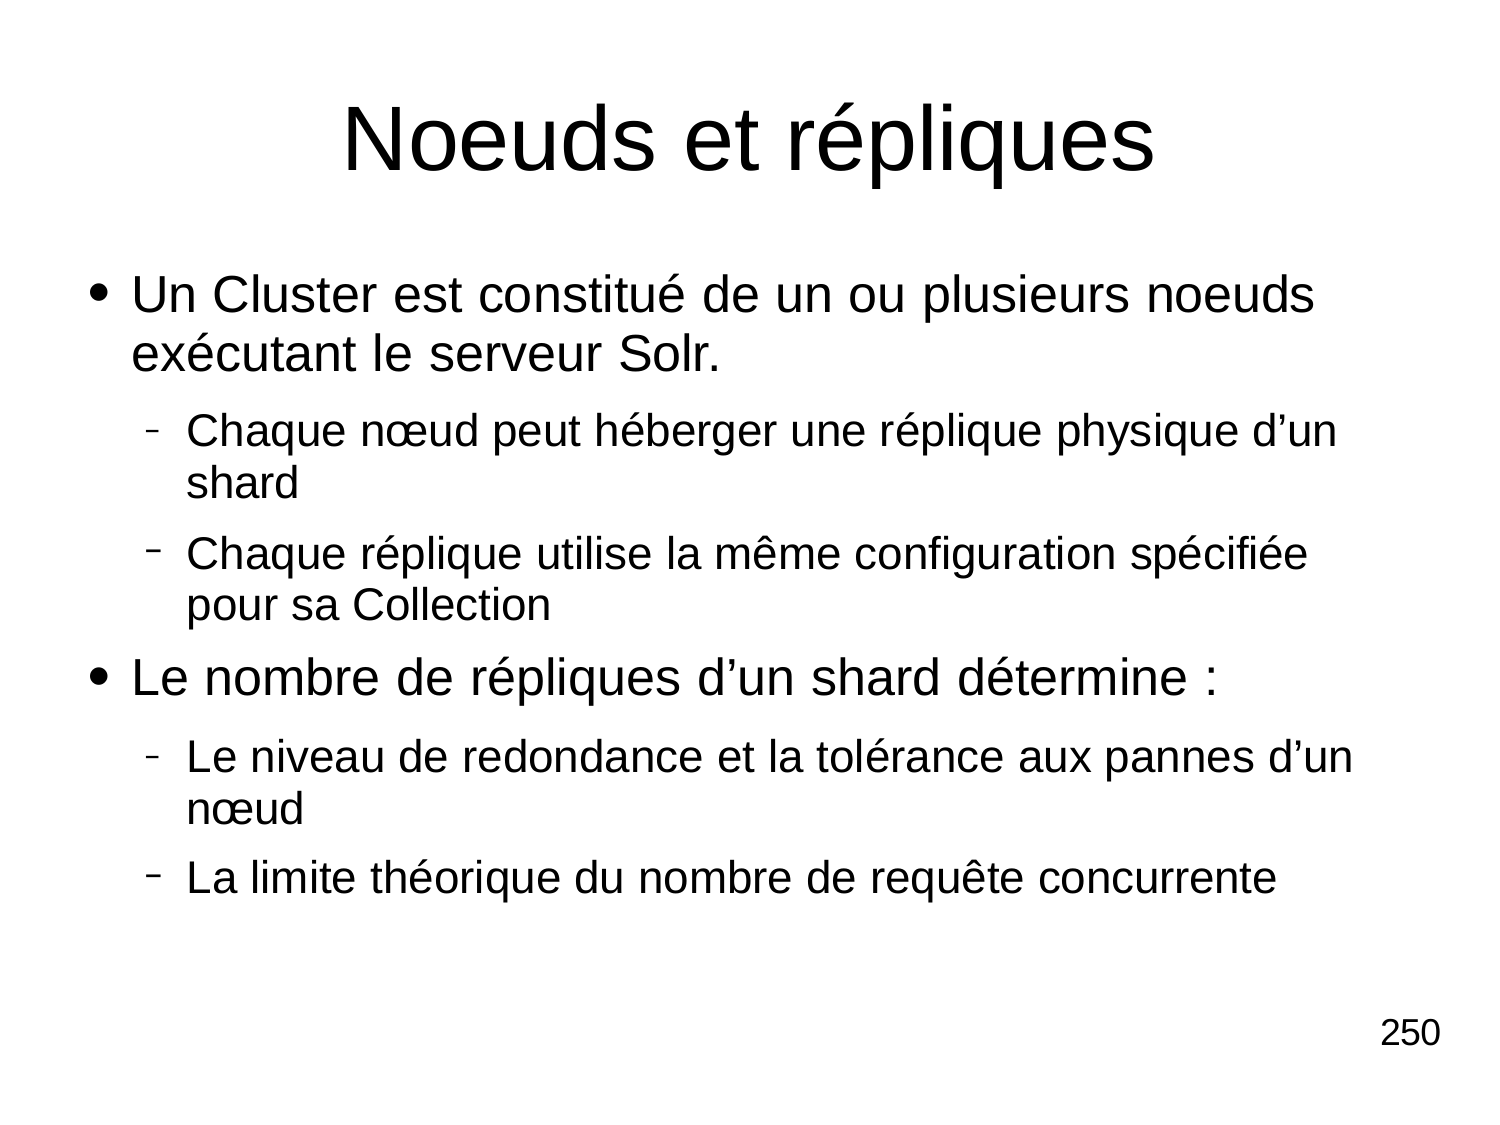

# Noeuds et répliques
Un Cluster est constitué de un ou plusieurs noeuds exécutant le serveur Solr.
●
–	Chaque nœud peut héberger une réplique physique d’un shard
Chaque réplique utilise la même configuration spécifiée pour sa Collection
–
Le nombre de répliques d’un shard détermine :
●
–	Le niveau de redondance et la tolérance aux pannes d’un nœud
La limite théorique du nombre de requête concurrente
–
250